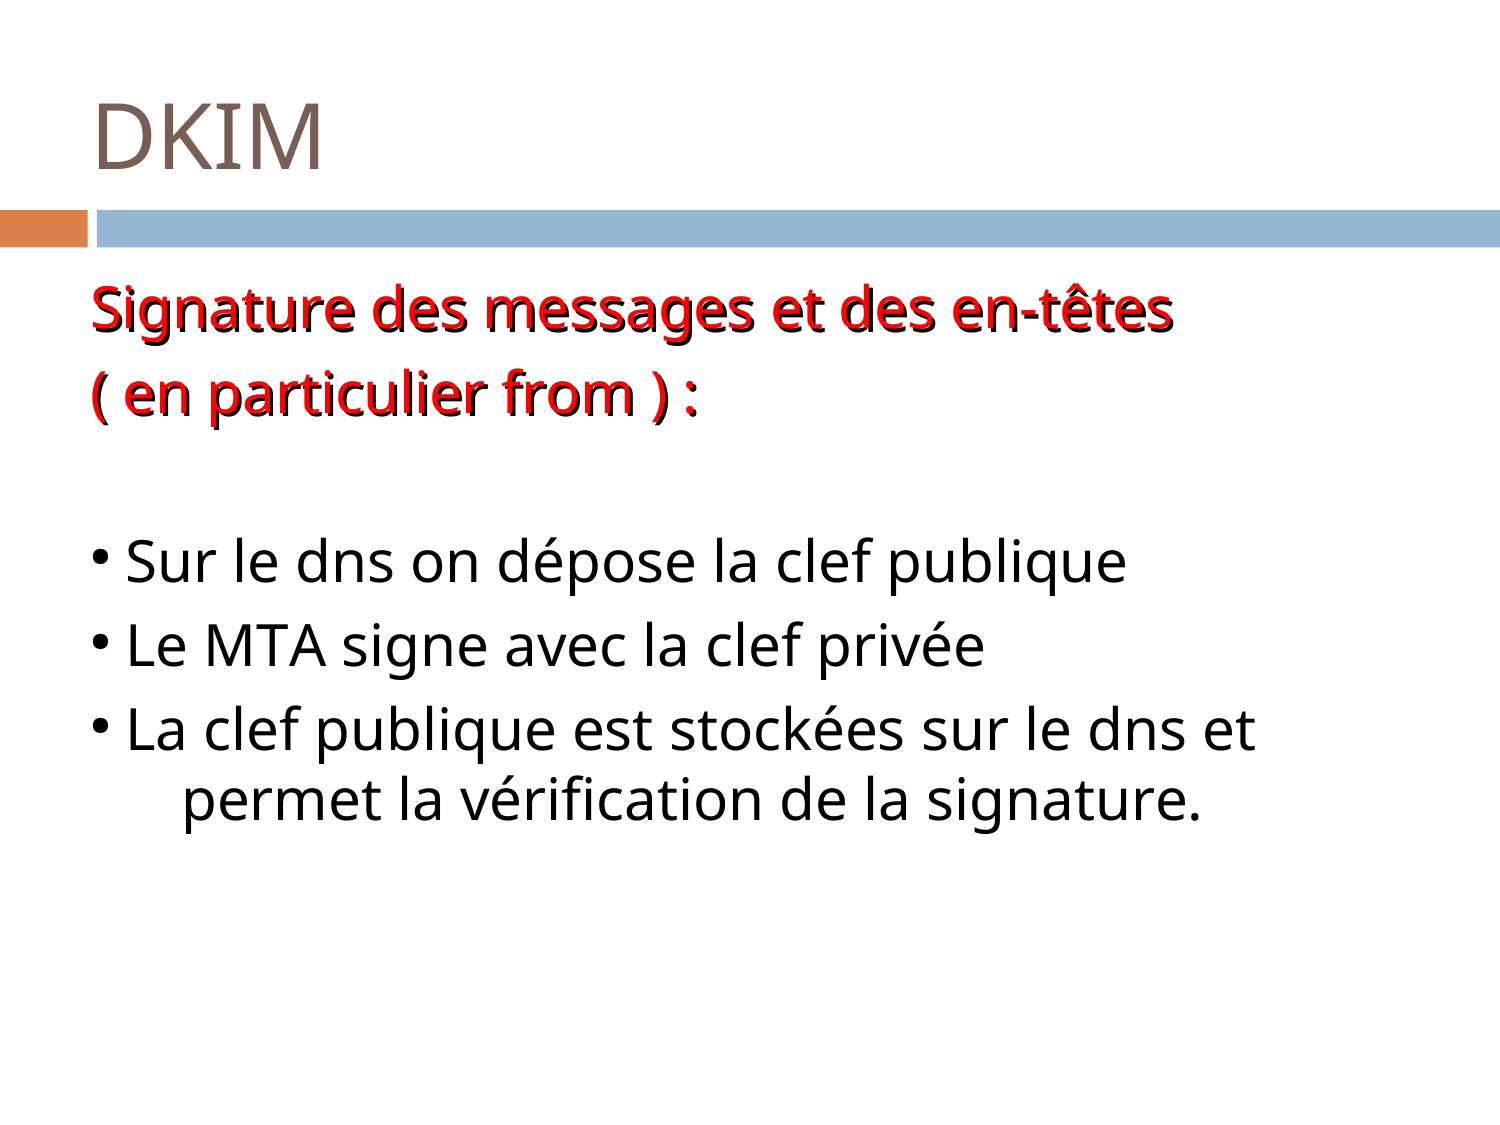

# DKIM
Signature des messages et des en-têtes
( en particulier from ) :
Sur le dns on dépose la clef publique
Le MTA signe avec la clef privée
La clef publique est stockées sur le dns et permet la vérification de la signature.